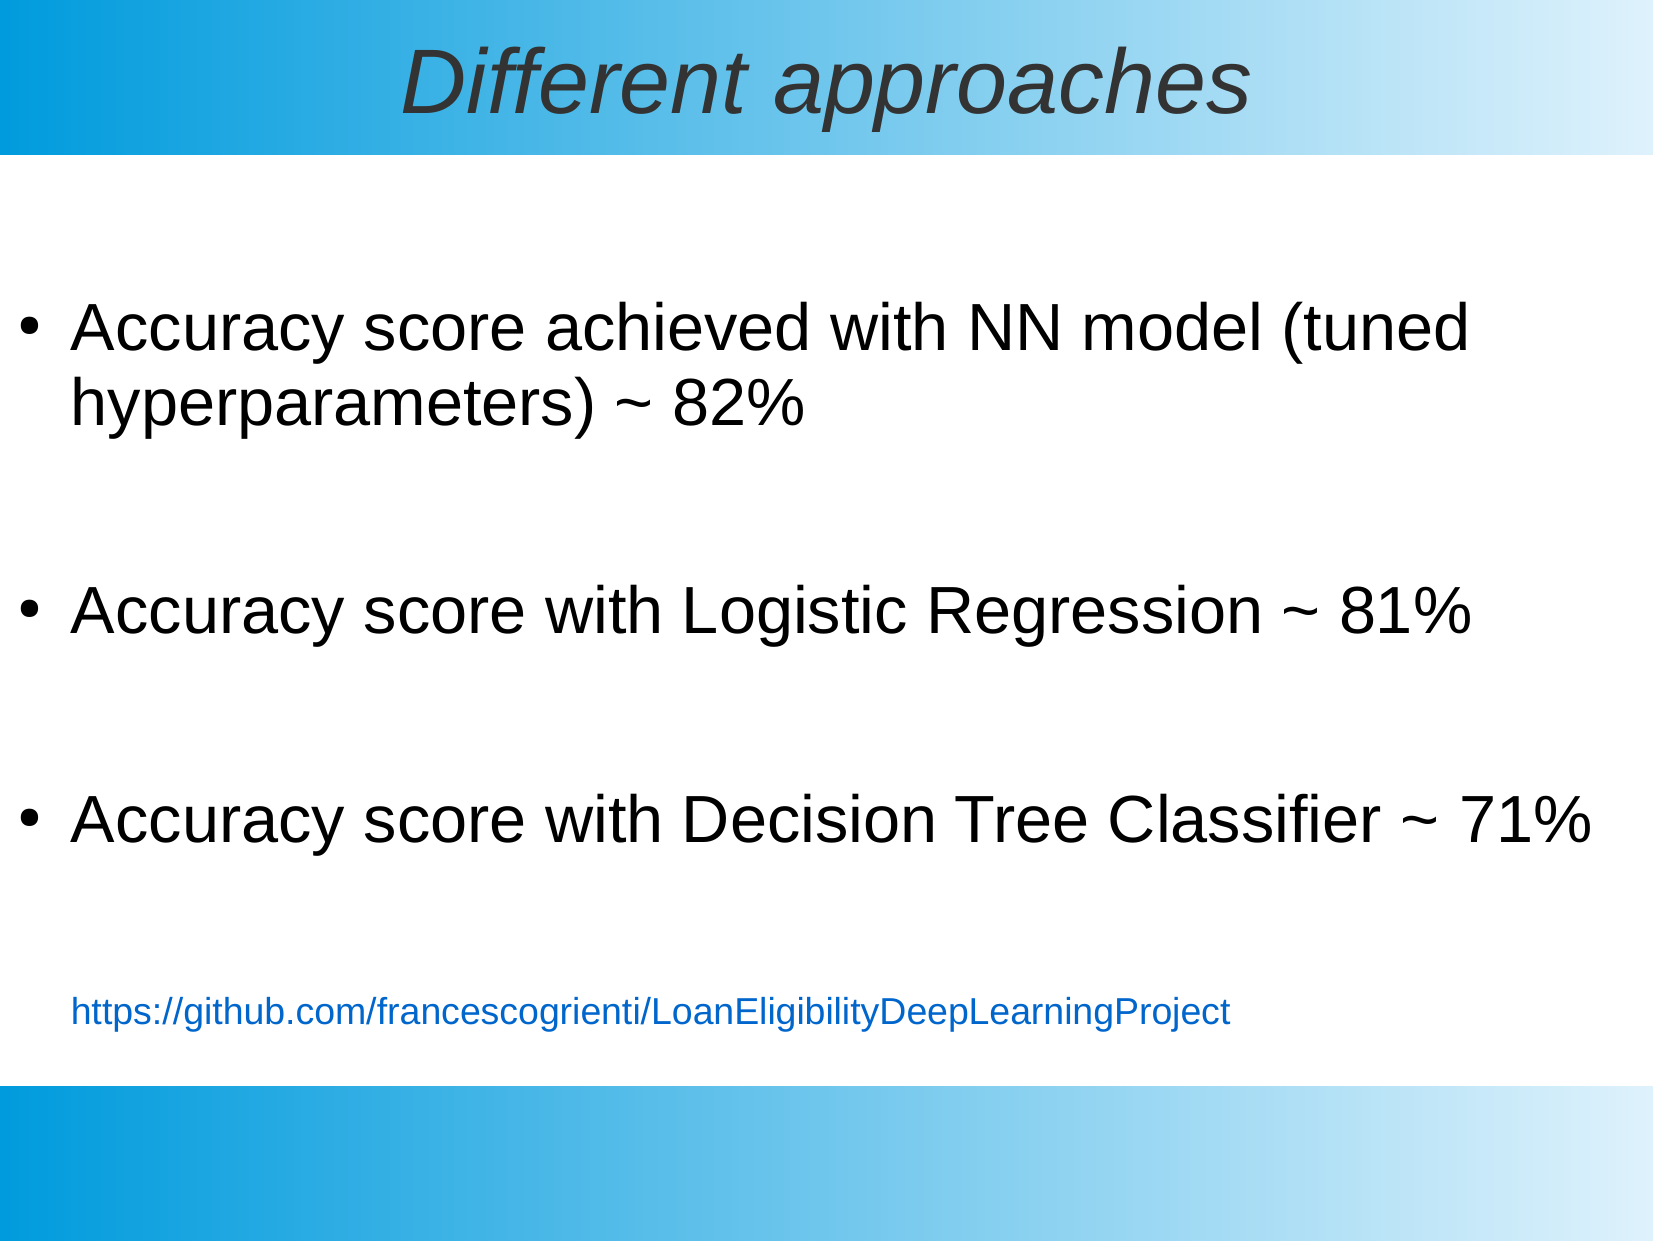

# Different approaches
Accuracy score achieved with NN model (tuned hyperparameters) ~ 82%
Accuracy score with Logistic Regression ~ 81%
Accuracy score with Decision Tree Classifier ~ 71%
https://github.com/francescogrienti/LoanEligibilityDeepLearningProject